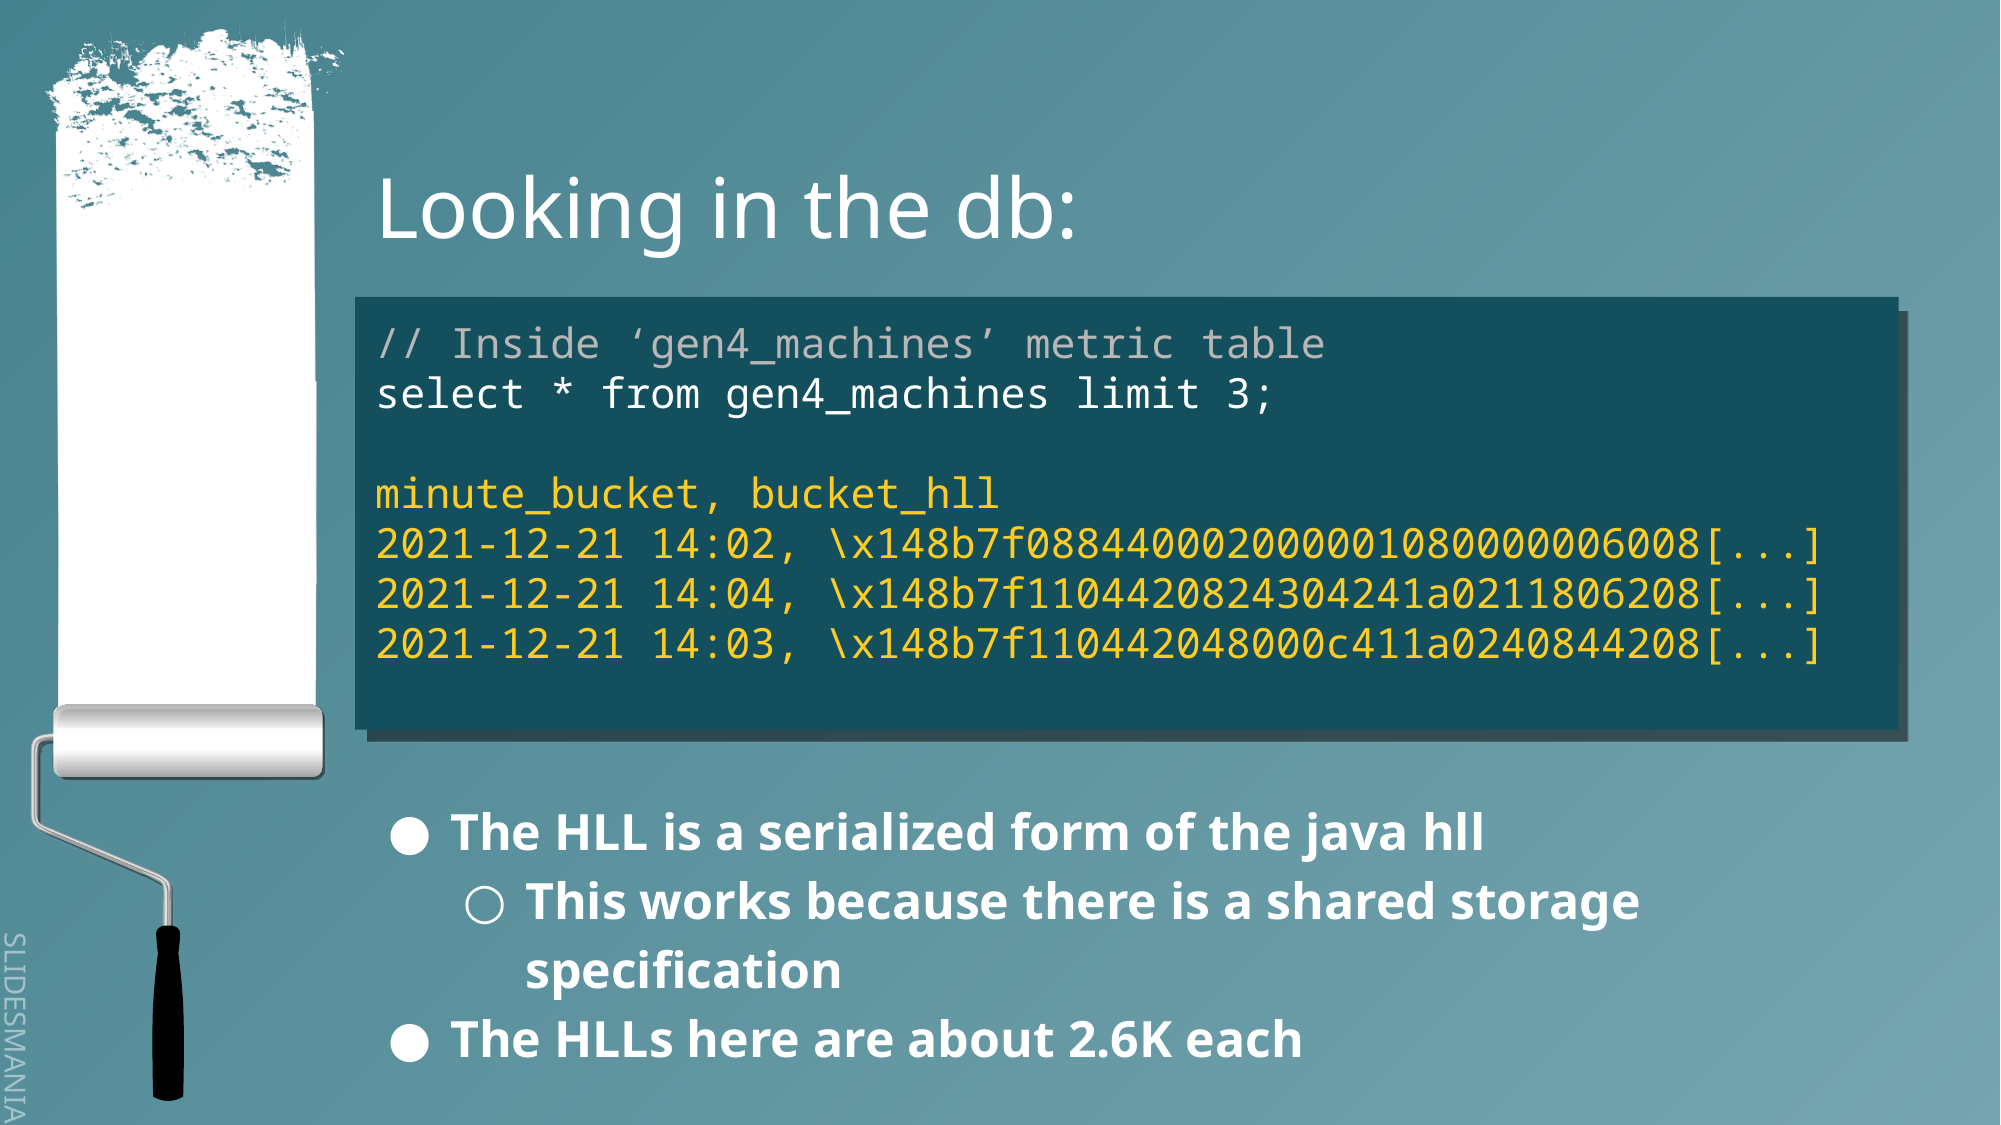

# Looking in the db:
// Inside ‘gen4_machines’ metric table
select * from gen4_machines limit 3;
minute_bucket, bucket_hll
2021-12-21 14:02, \x148b7f088440002000001080000006008[...]
2021-12-21 14:04, \x148b7f1104420824304241a0211806208[...]
2021-12-21 14:03, \x148b7f110442048000c411a0240844208[...]
The HLL is a serialized form of the java hll
This works because there is a shared storage specification
The HLLs here are about 2.6K each